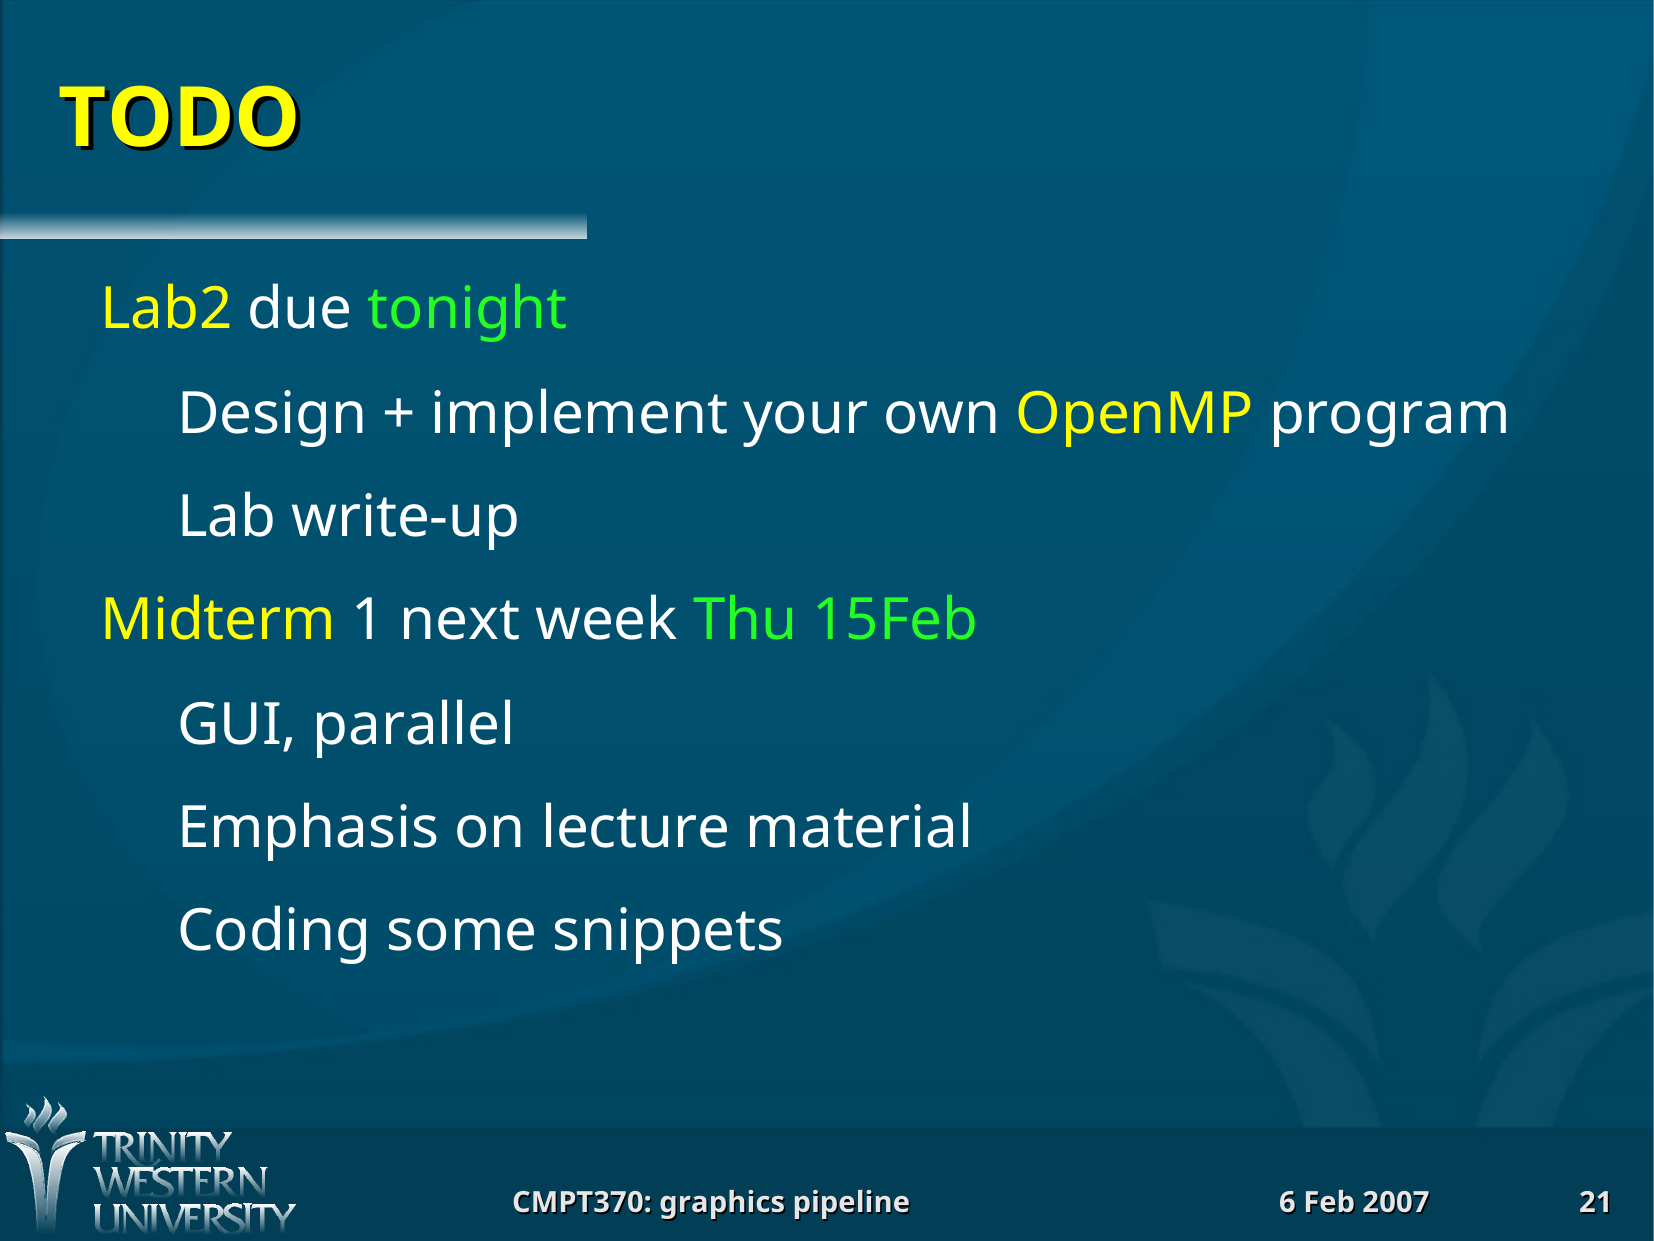

# TODO
Lab2 due tonight
Design + implement your own OpenMP program
Lab write-up
Midterm 1 next week Thu 15Feb
GUI, parallel
Emphasis on lecture material
Coding some snippets
CMPT370: graphics pipeline
6 Feb 2007
21